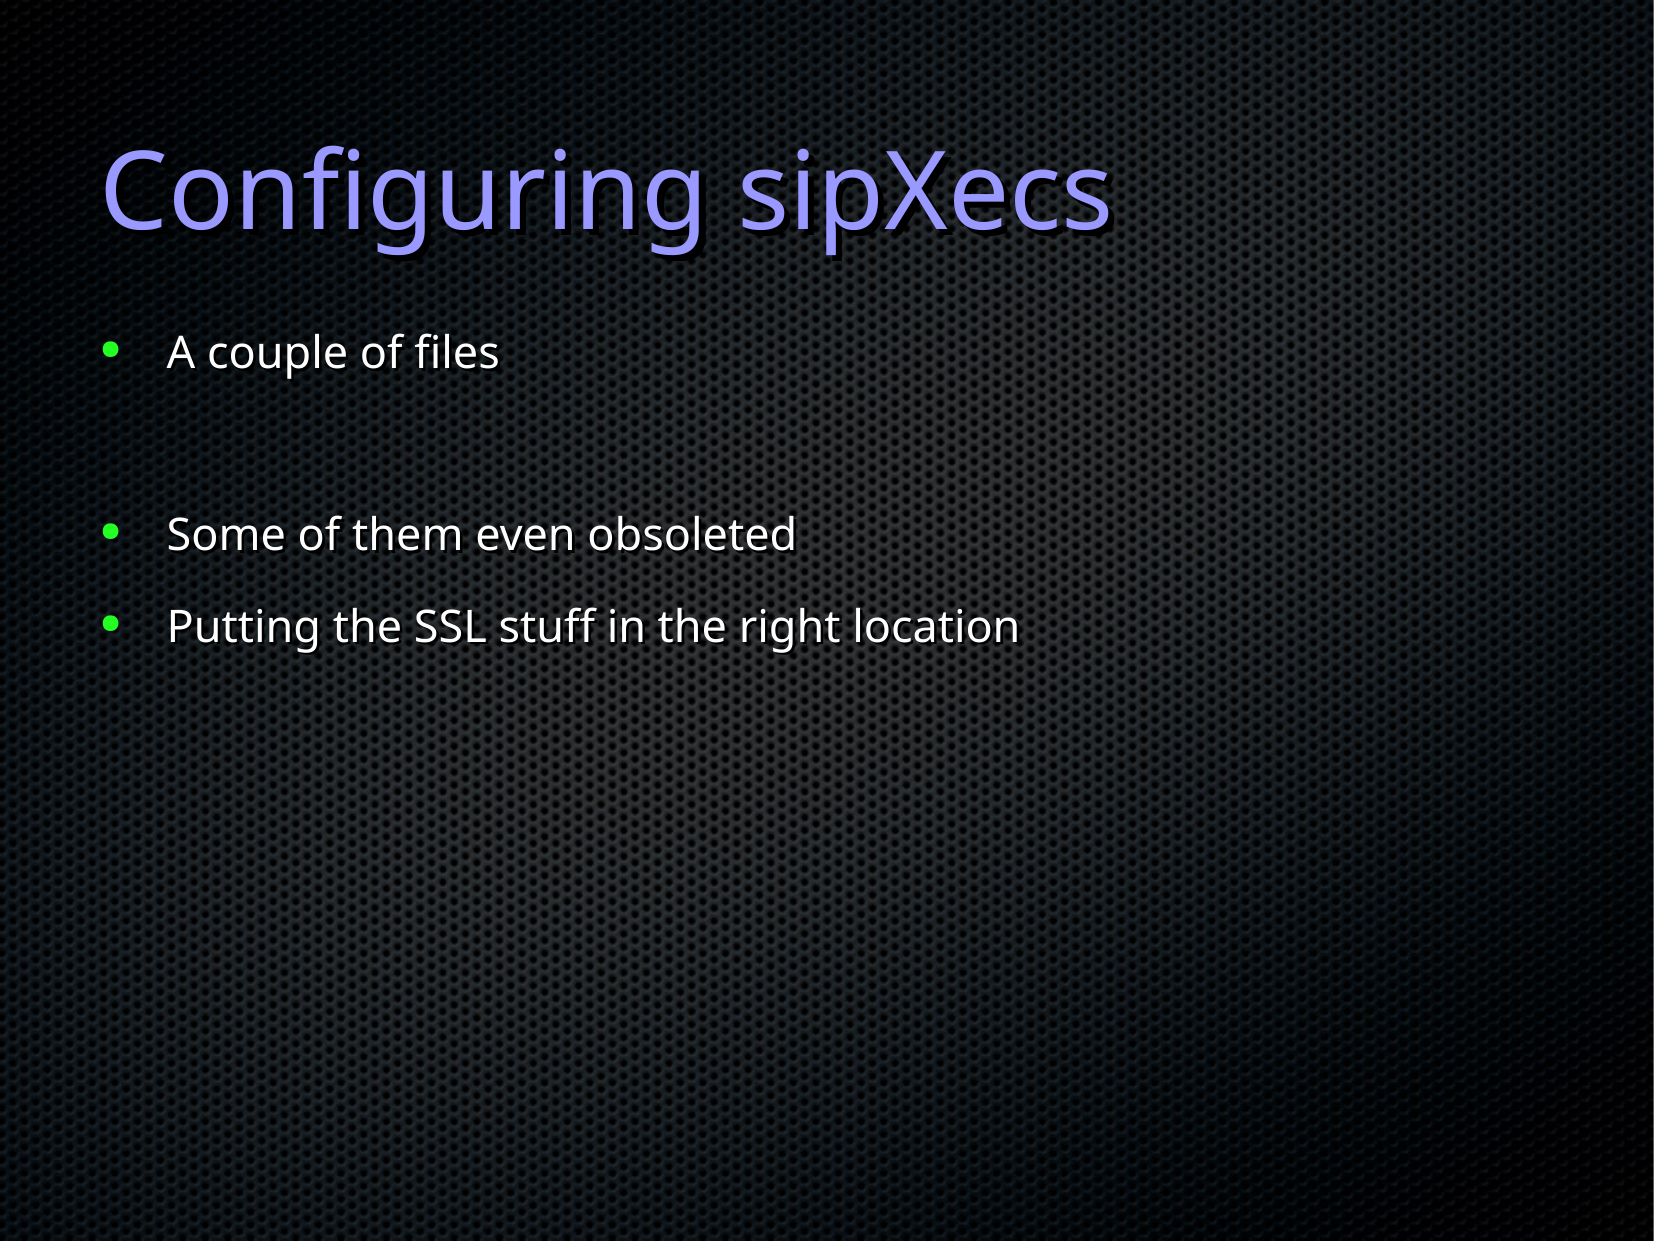

# Configuring sipXecs
A couple of files
Some of them even obsoleted
Putting the SSL stuff in the right location